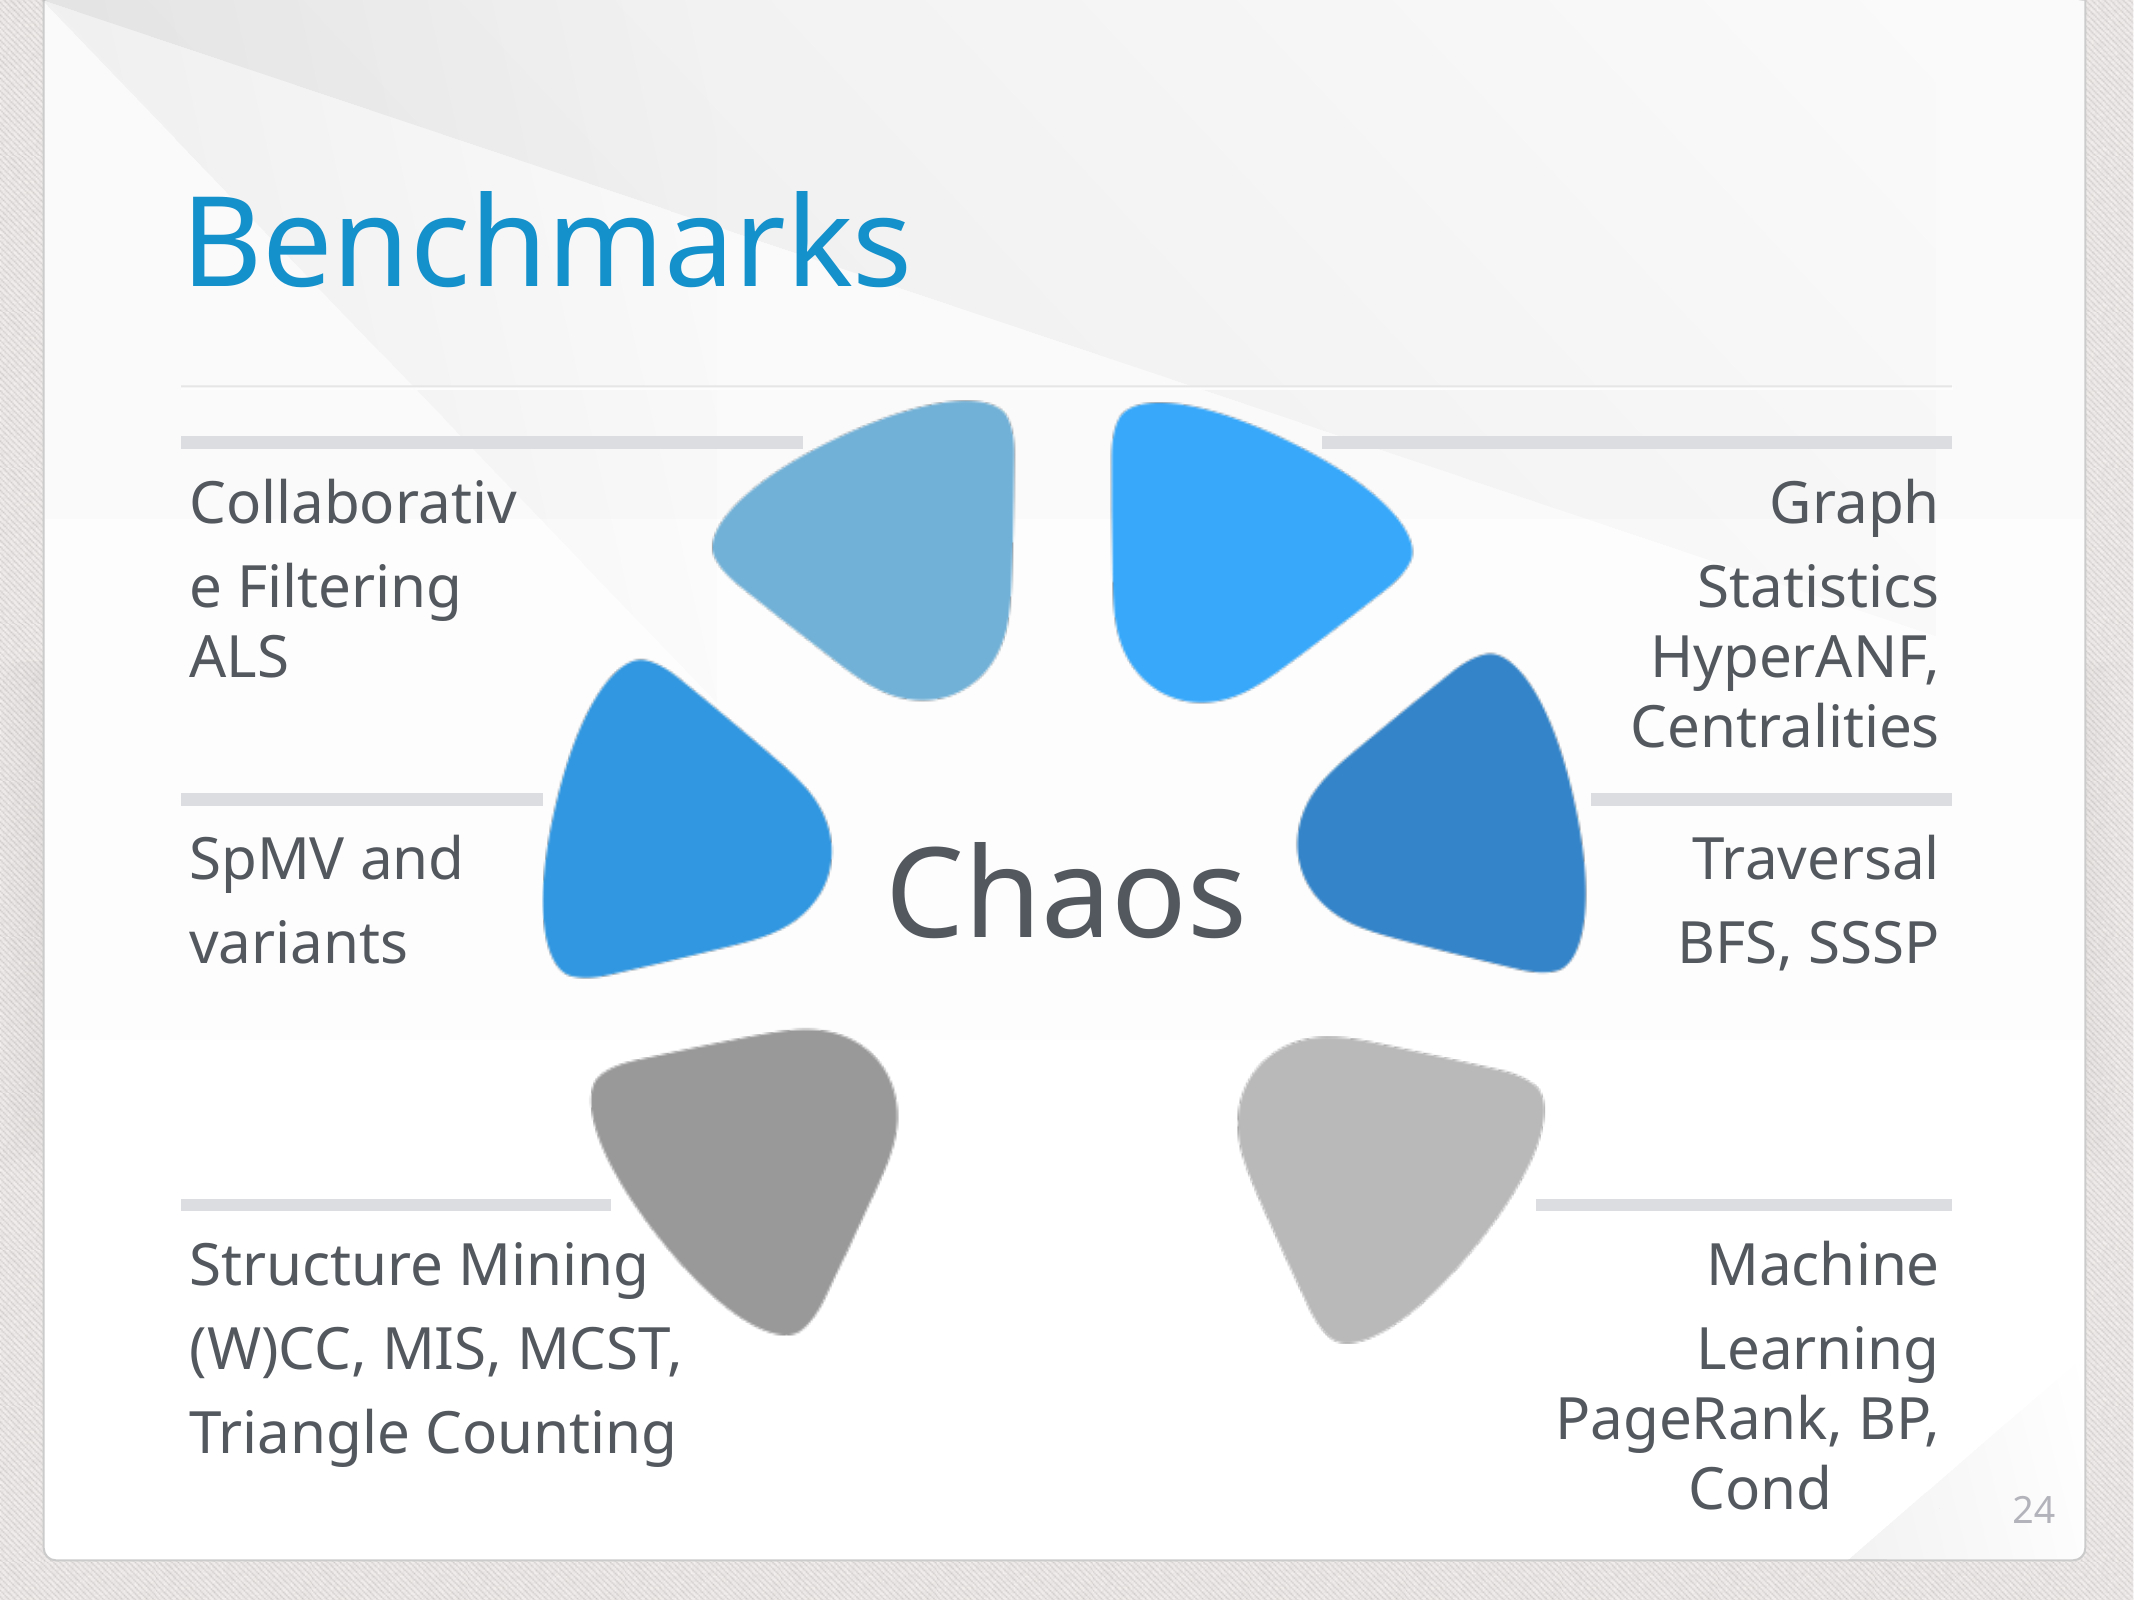

# Benchmarks
Collaborative Filtering
ALS
Graph Statistics
HyperANF,
Centralities
Chaos
SpMV and
variants
Traversal
BFS, SSSP
Structure Mining
(W)CC, MIS, MCST,
Triangle Counting
Machine Learning
PageRank, BP,
Cond .